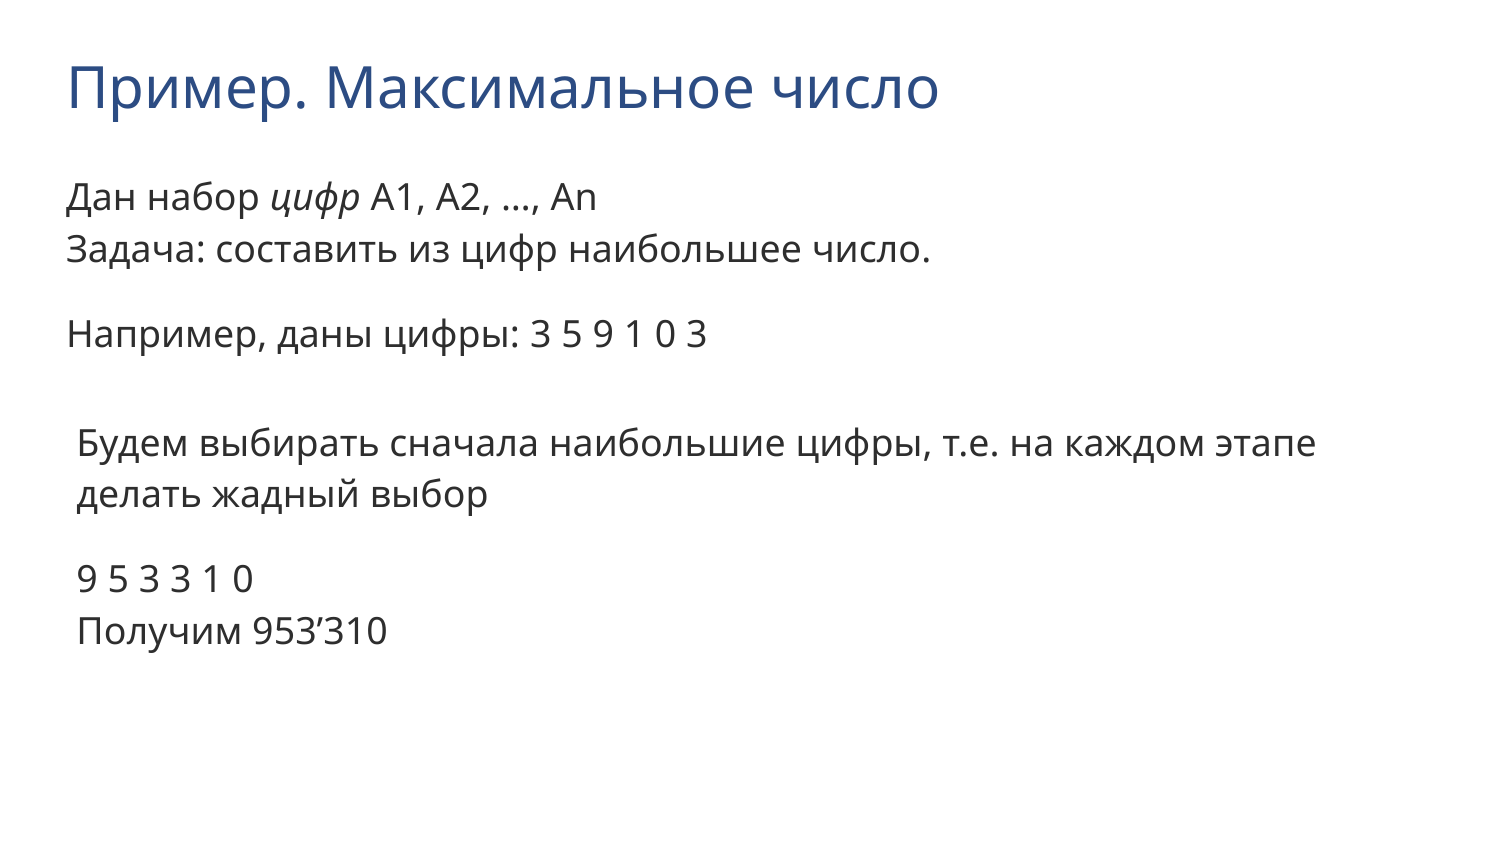

# Пример. Максимальное число
Дан набор цифр A1, A2, …, An
Задача: составить из цифр наибольшее число.
Например, даны цифры: 3 5 9 1 0 3
Будем выбирать сначала наибольшие цифры, т.е. на каждом этапе делать жадный выбор
9 5 3 3 1 0
Получим 953’310